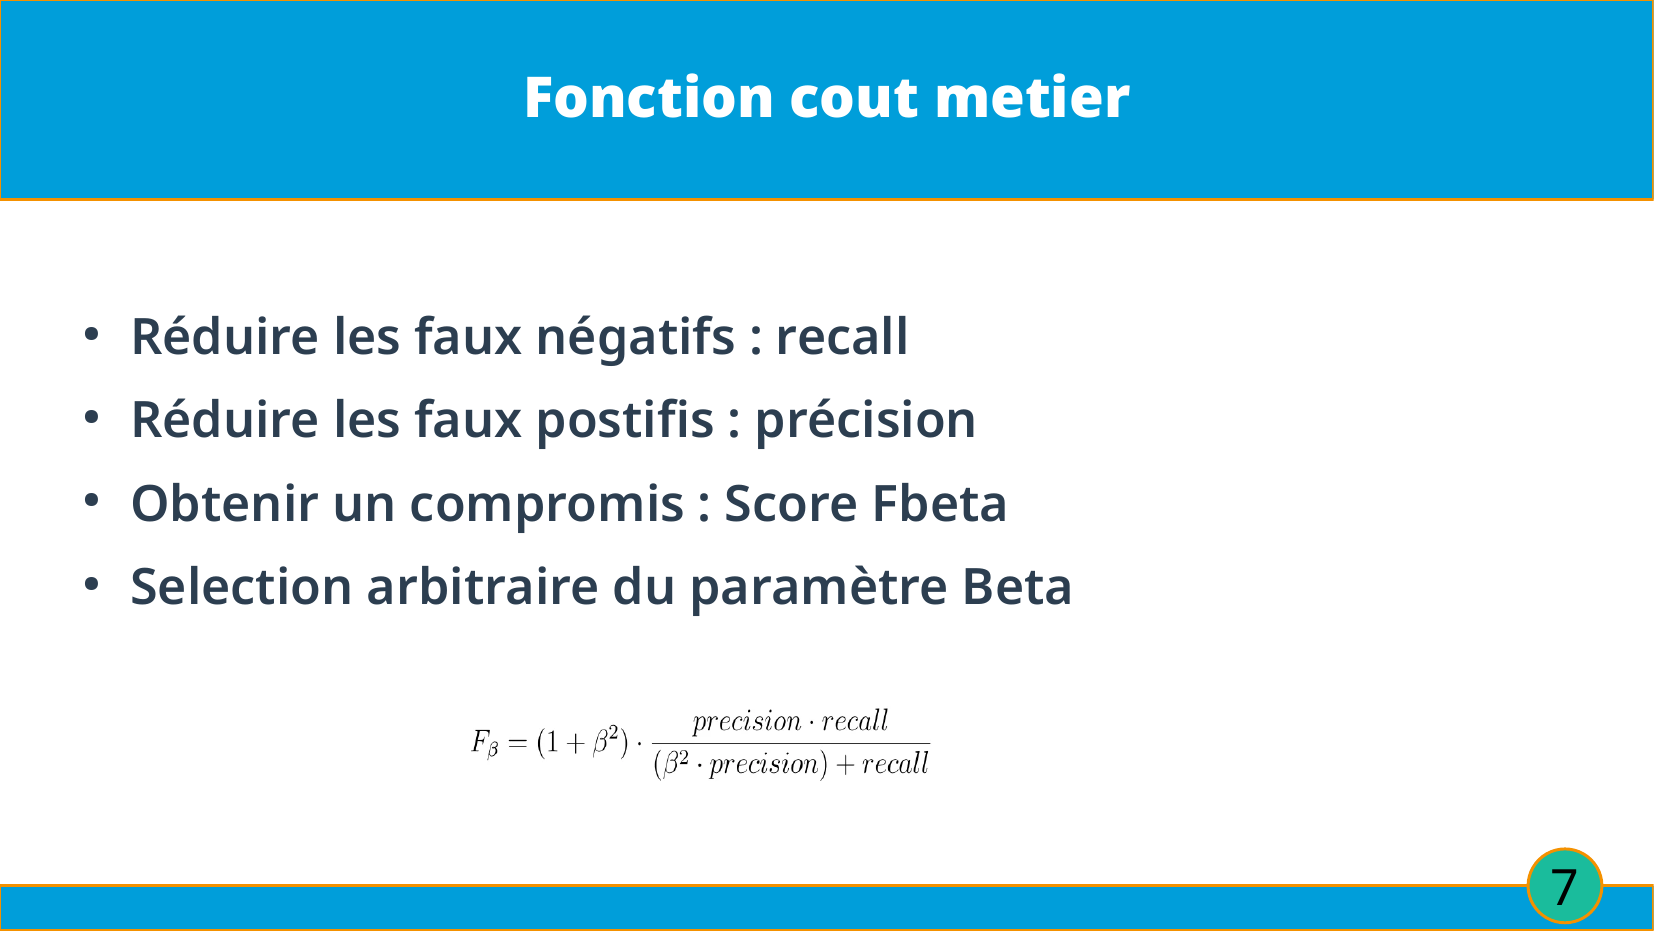

# Fonction cout metier
Réduire les faux négatifs : recall
Réduire les faux postifis : précision
Obtenir un compromis : Score Fbeta
Selection arbitraire du paramètre Beta